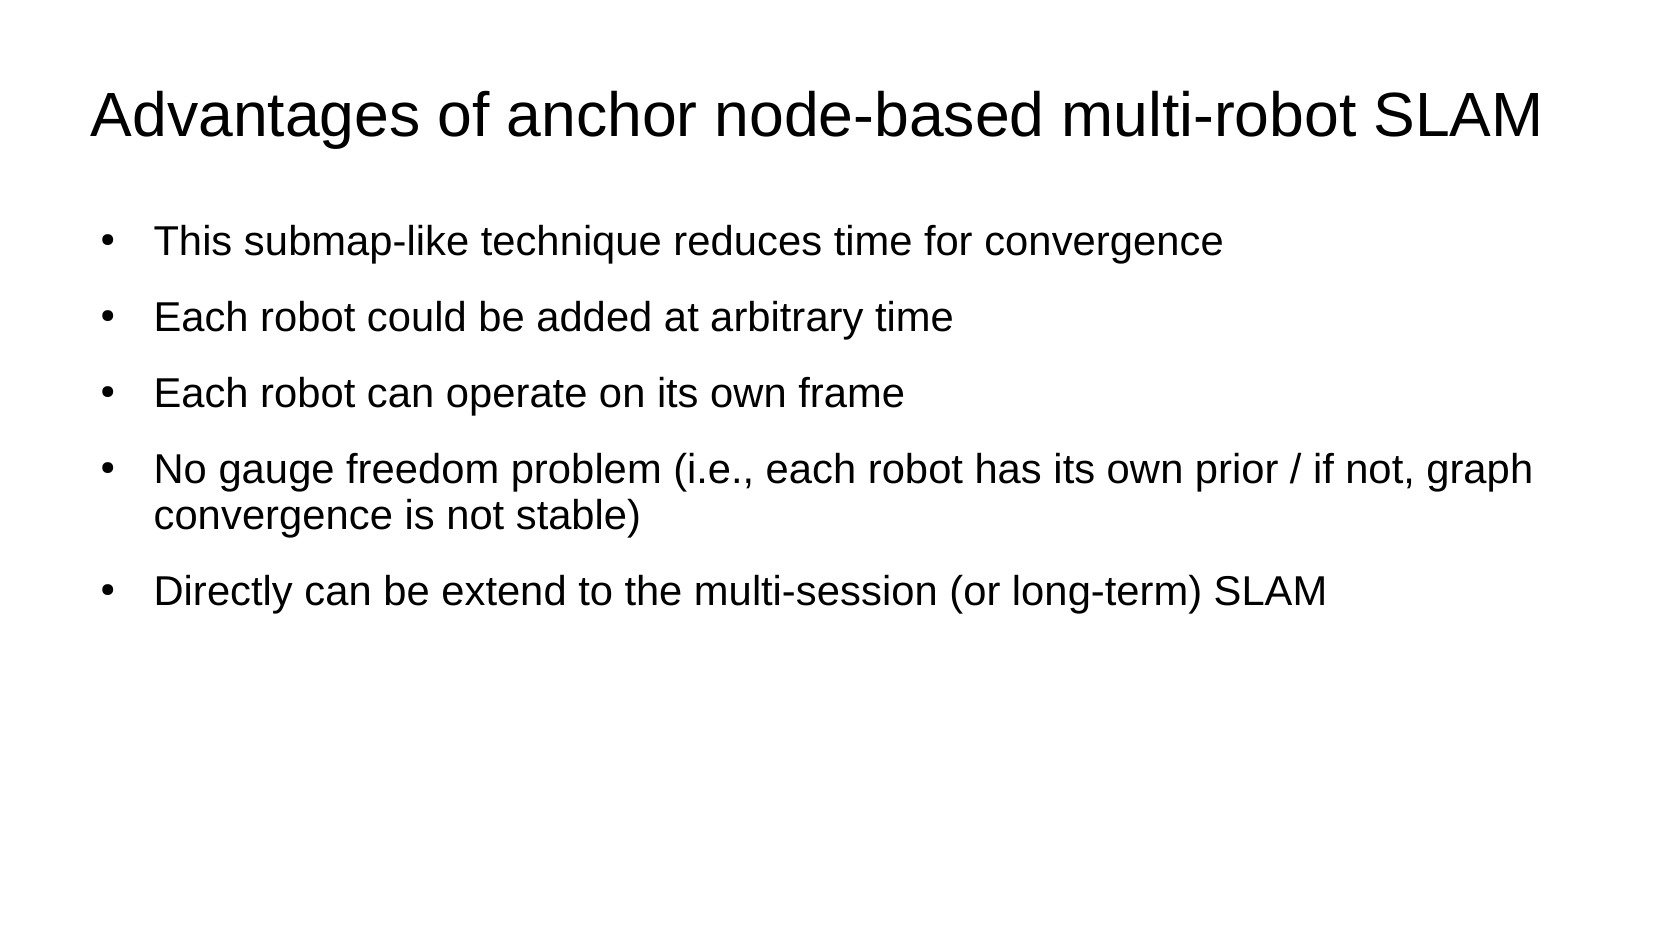

# Advantages of anchor node-based multi-robot SLAM
This submap-like technique reduces time for convergence
Each robot could be added at arbitrary time
Each robot can operate on its own frame
No gauge freedom problem (i.e., each robot has its own prior / if not, graph convergence is not stable)
Directly can be extend to the multi-session (or long-term) SLAM